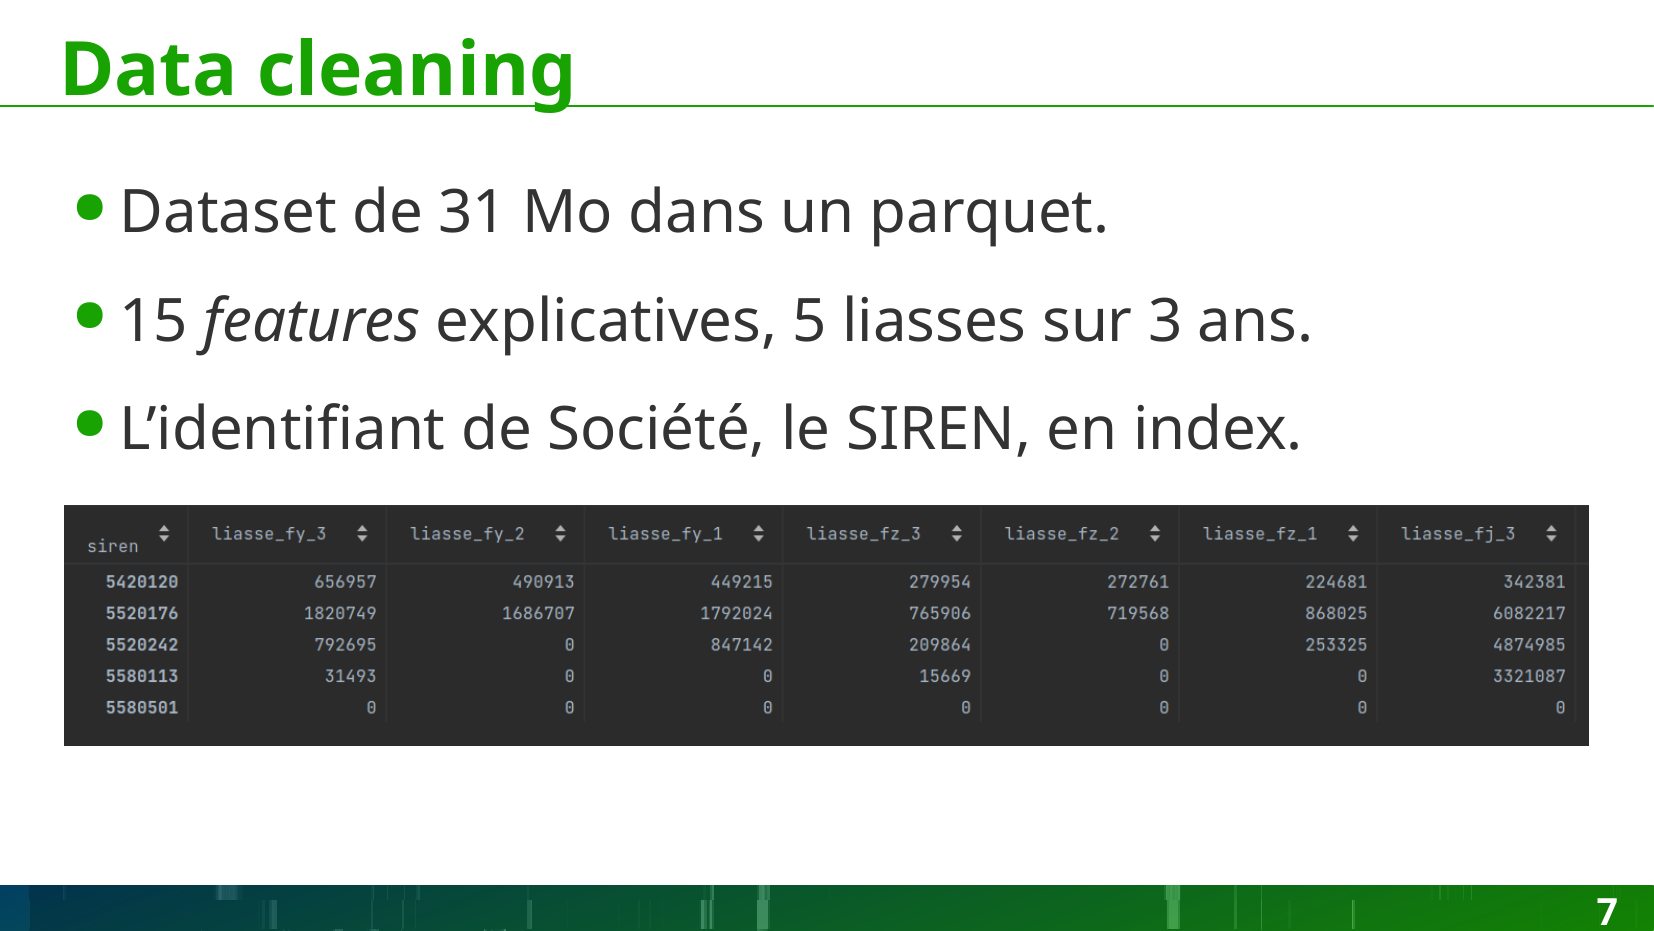

# Data cleaning
Dataset de 31 Mo dans un parquet.
15 features explicatives, 5 liasses sur 3 ans.
L’identifiant de Société, le SIREN, en index.
7